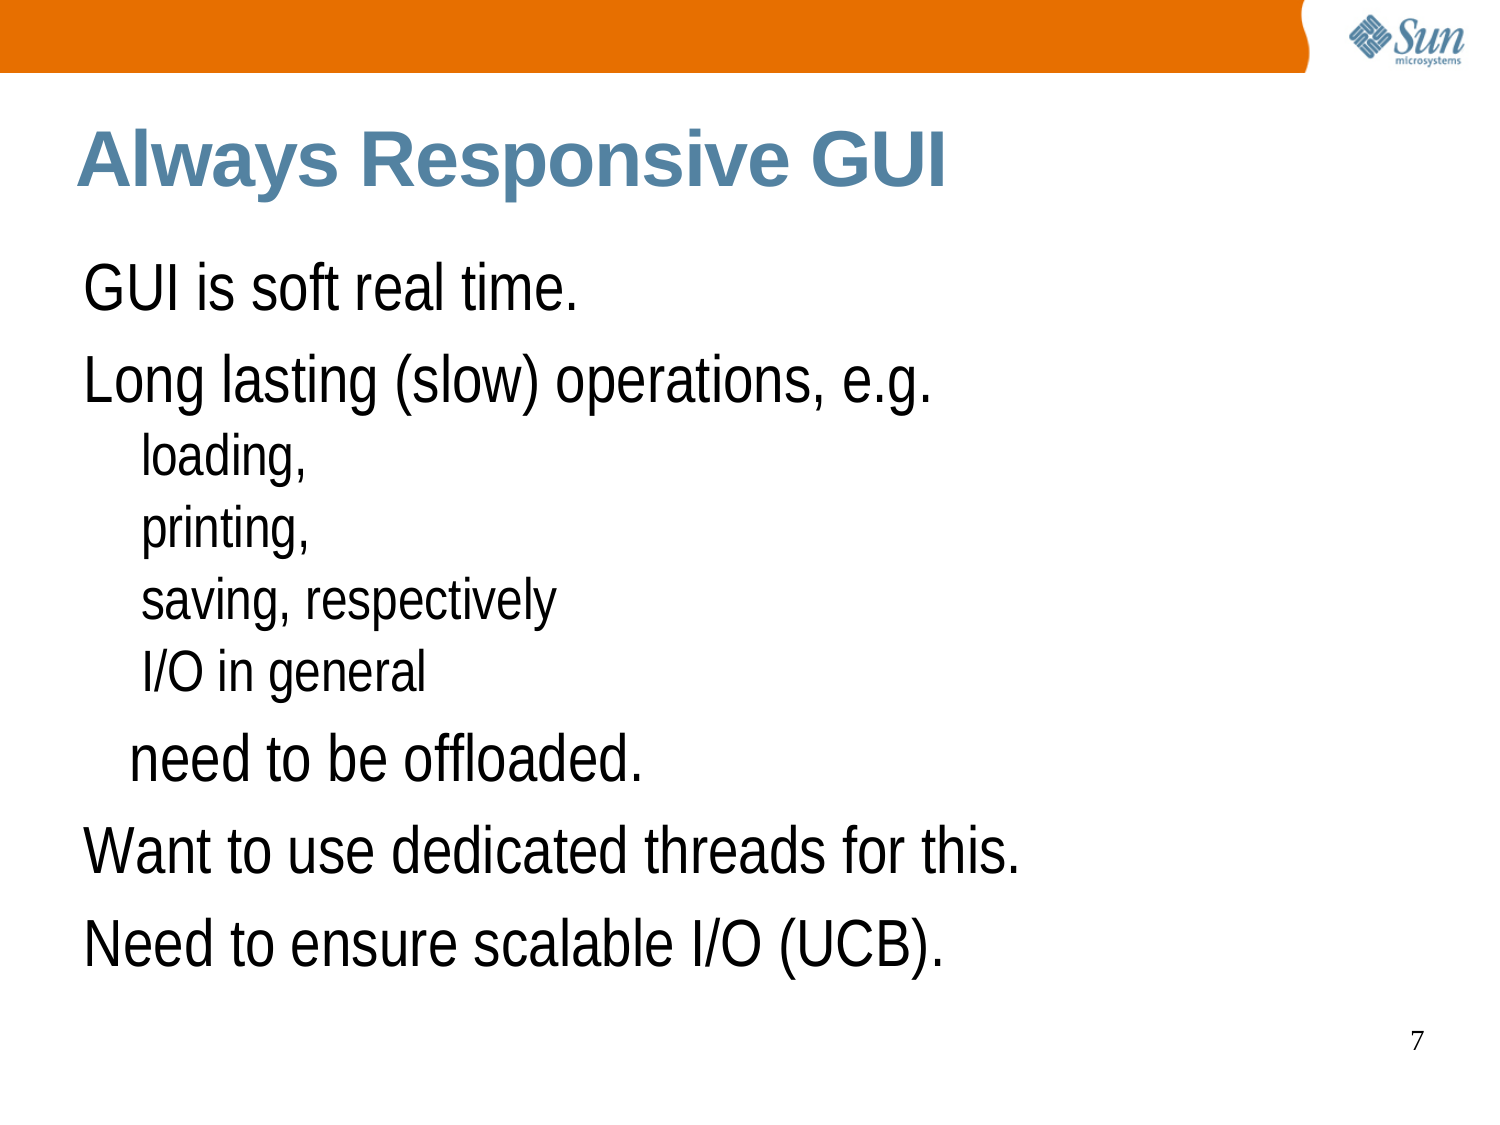

# Always Responsive GUI
GUI is soft real time.
Long lasting (slow) operations, e.g.
loading,
printing,
saving, respectively
I/O in general
 need to be offloaded.
Want to use dedicated threads for this.
Need to ensure scalable I/O (UCB).
7